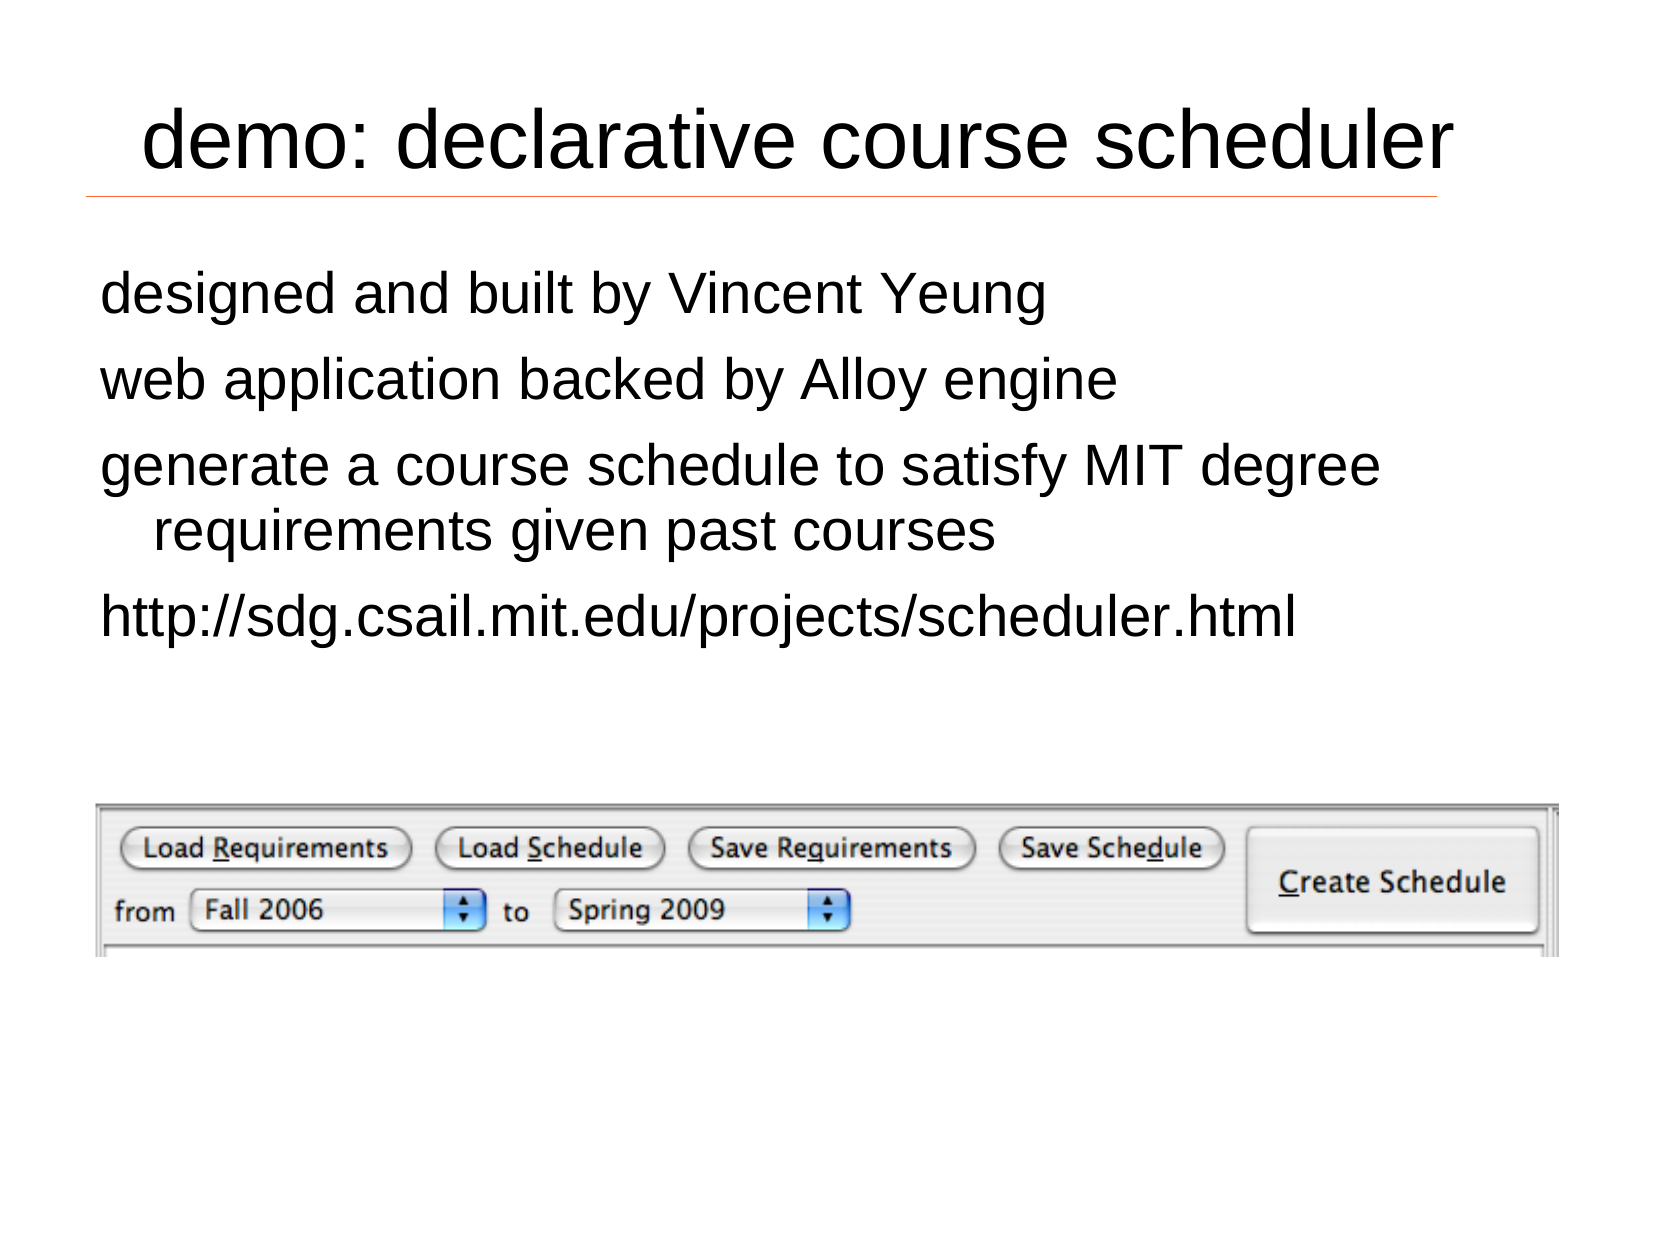

# demo: declarative course scheduler
designed and built by Vincent Yeung
web application backed by Alloy engine
generate a course schedule to satisfy MIT degree requirements given past courses
http://sdg.csail.mit.edu/projects/scheduler.html